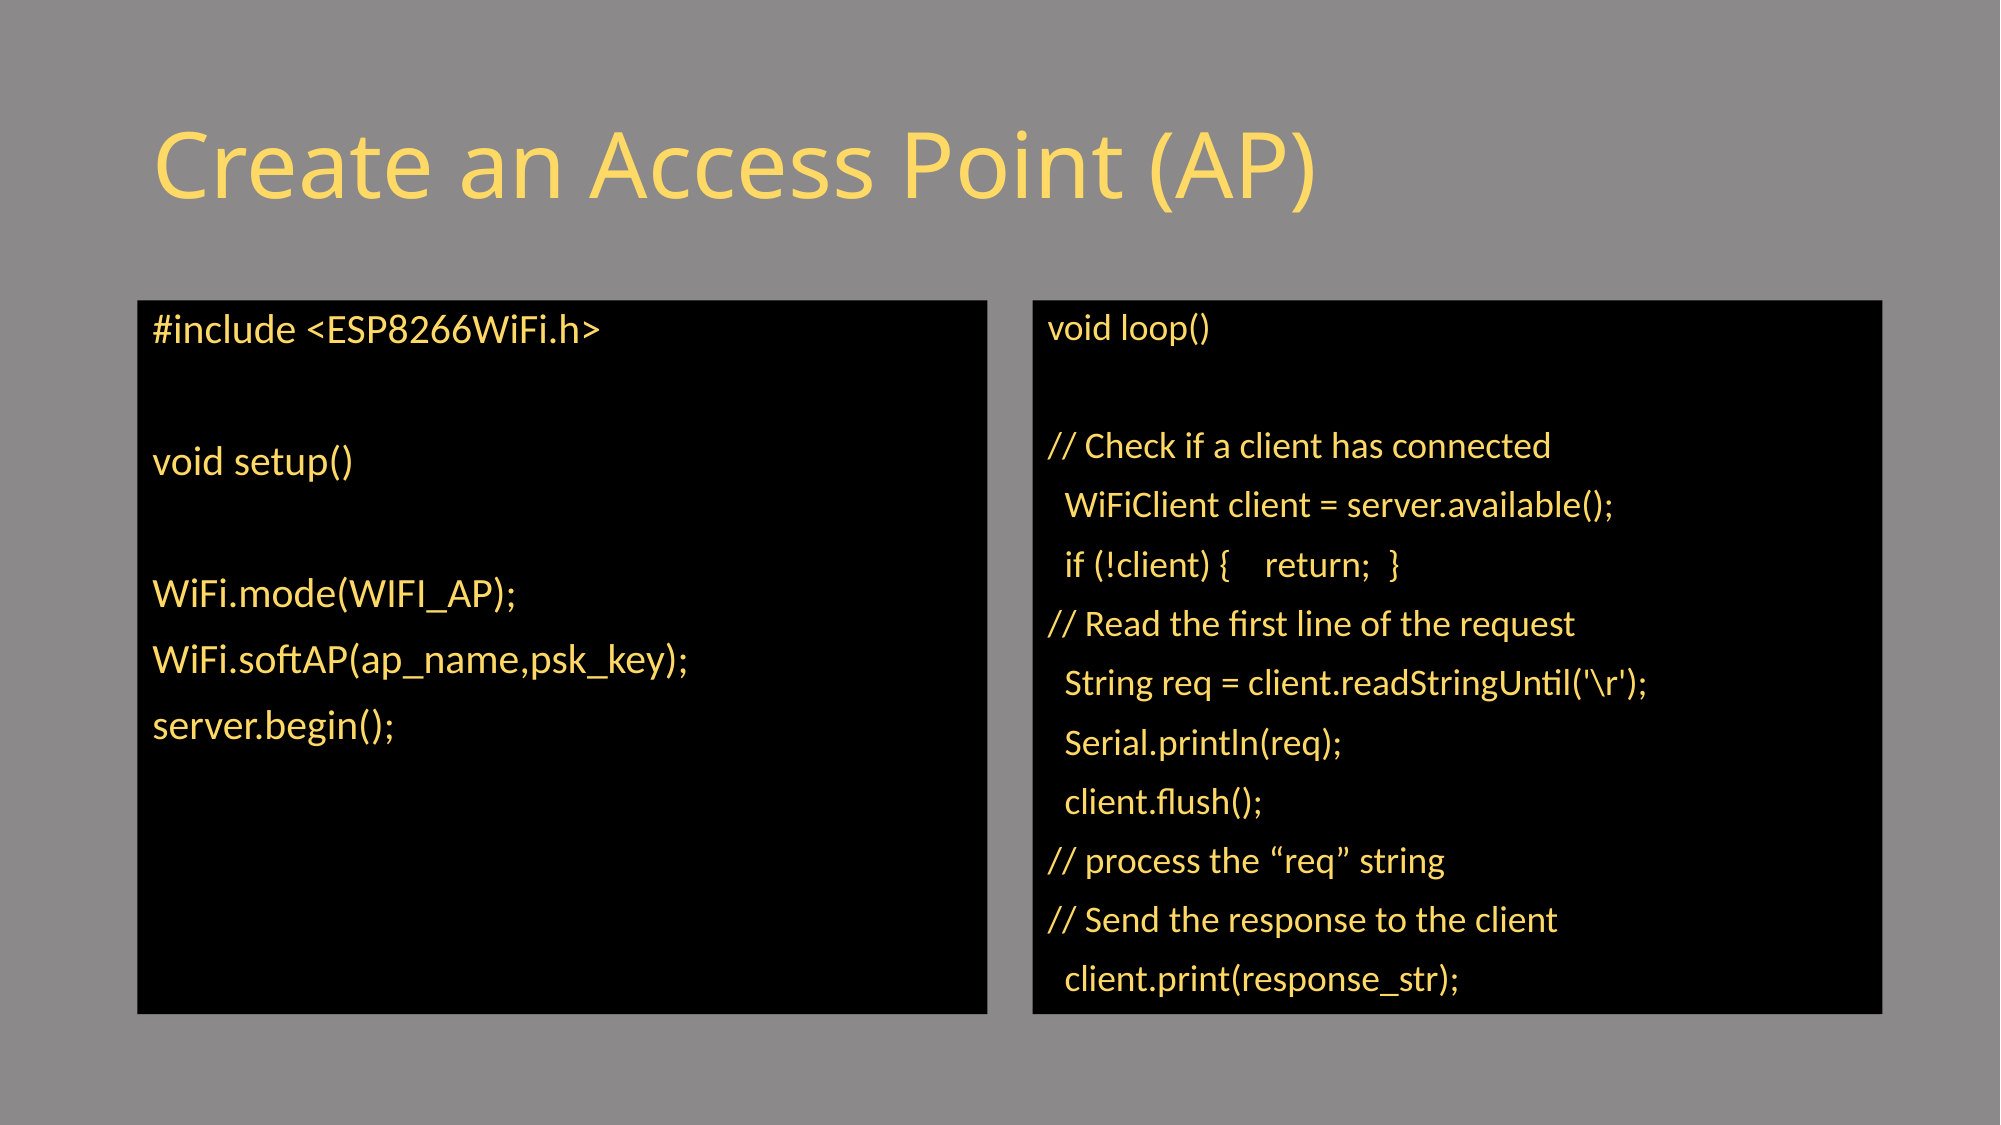

# Create an Access Point (AP)
#include <ESP8266WiFi.h>
void setup()
WiFi.mode(WIFI_AP);
WiFi.softAP(ap_name,psk_key);
server.begin();
void loop()
// Check if a client has connected
 WiFiClient client = server.available();
 if (!client) { return; }
// Read the first line of the request
 String req = client.readStringUntil('\r');
 Serial.println(req);
 client.flush();
// process the “req” string
// Send the response to the client
 client.print(response_str);